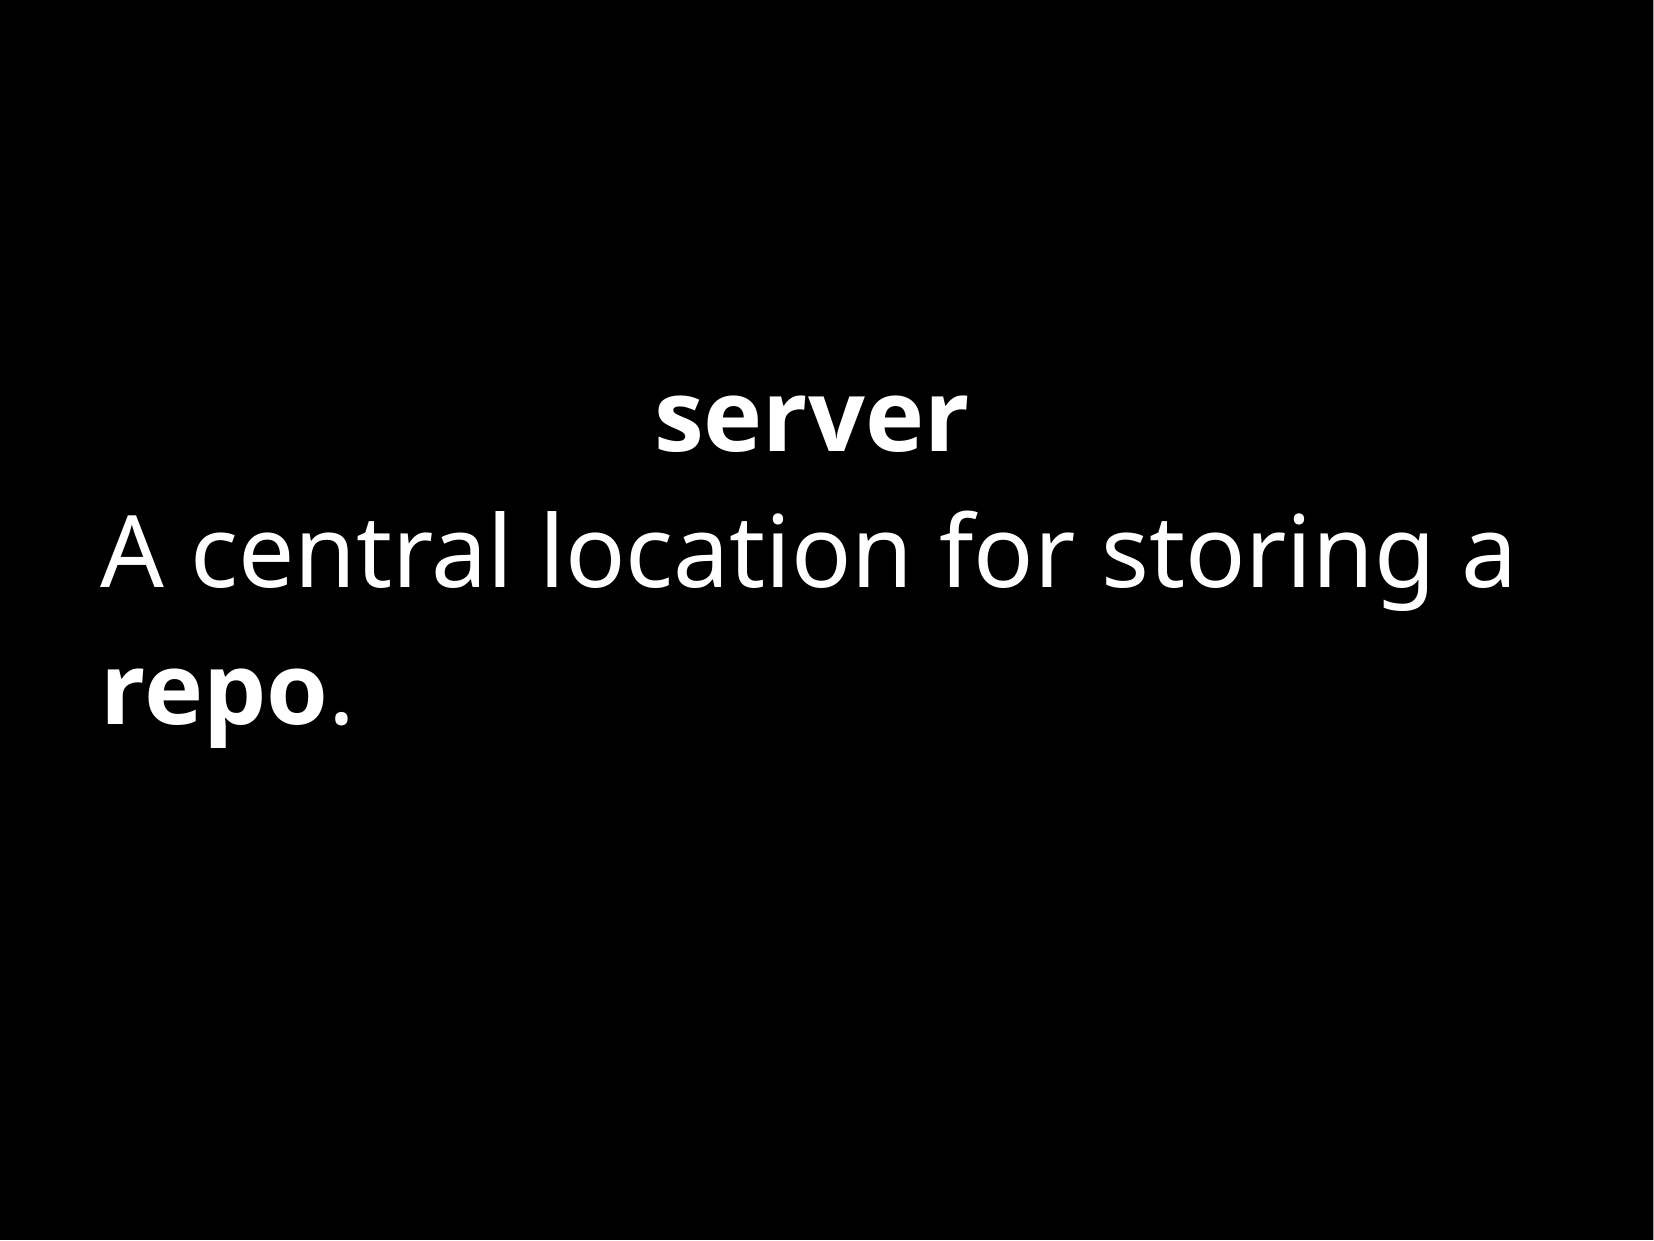

# server
A central location for storing a repo.